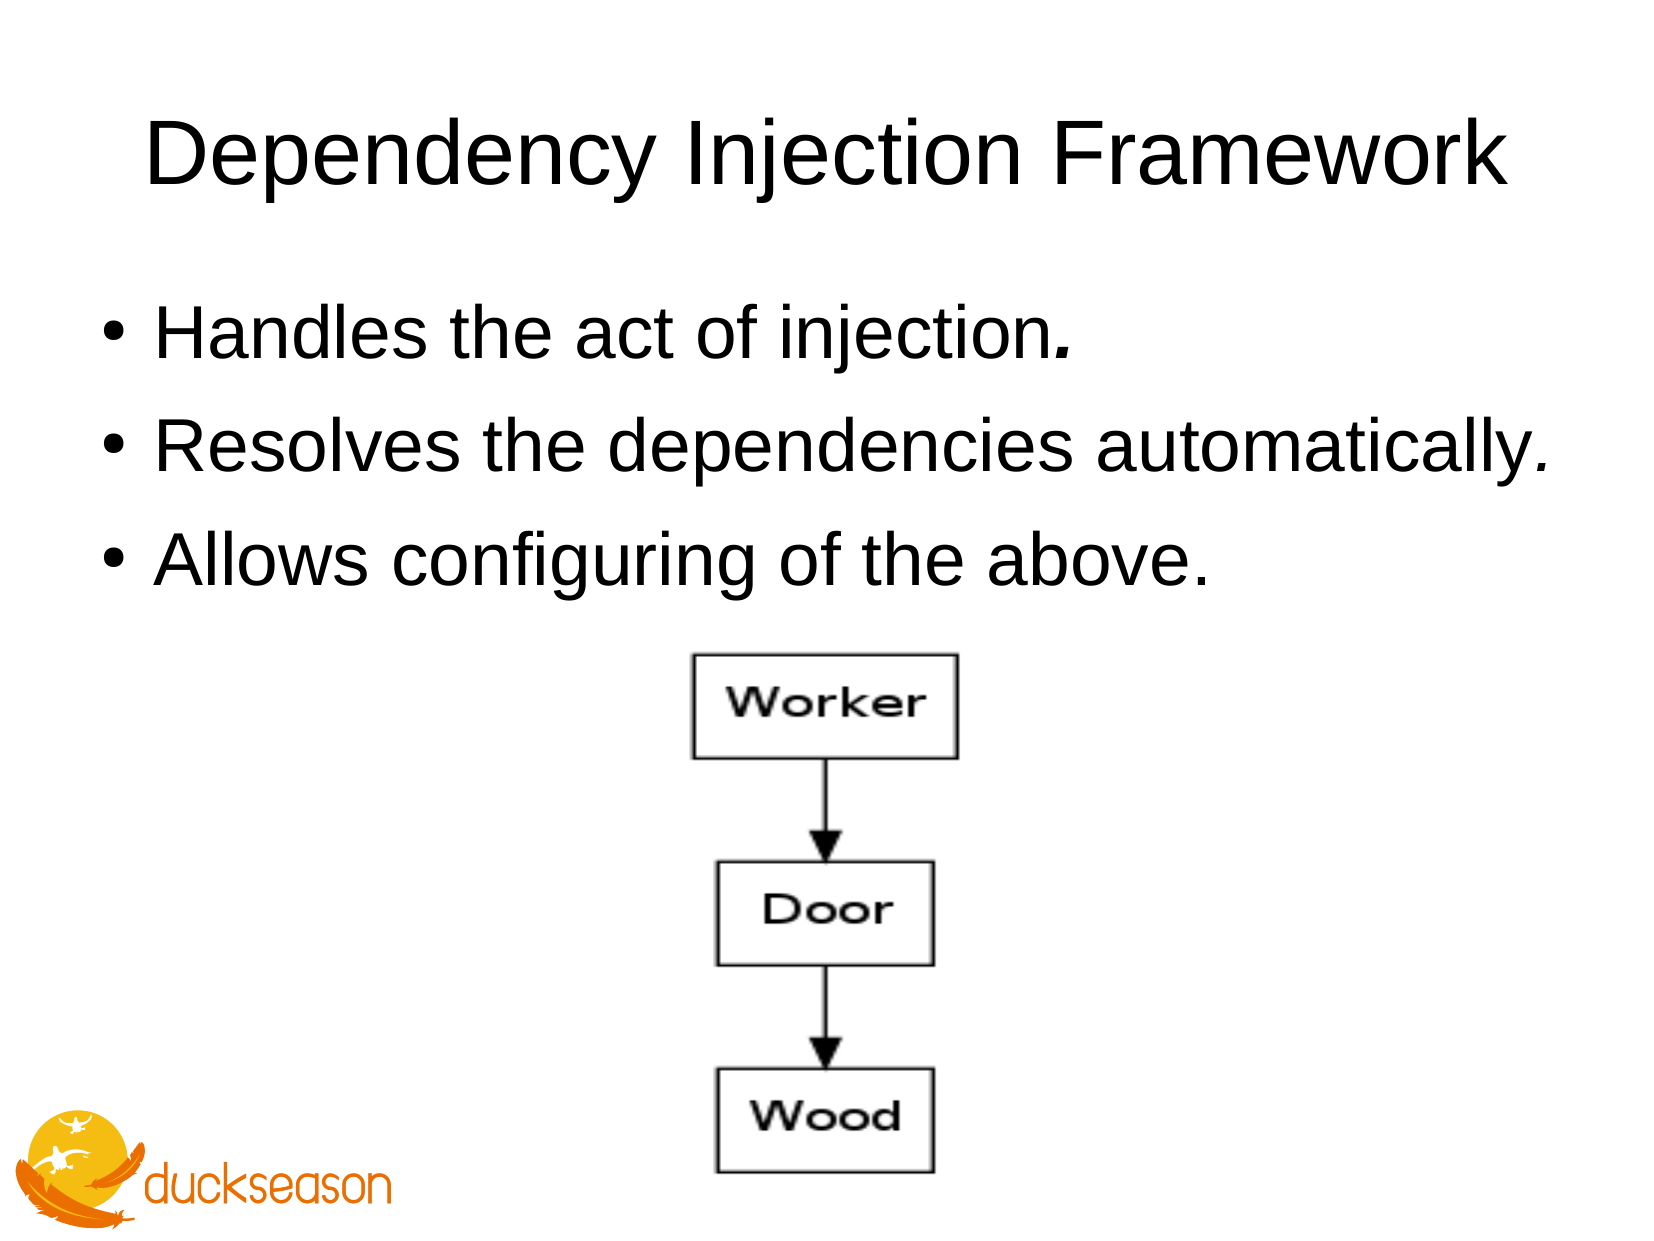

# Dependency Injection Framework
Handles the act of injection.
Resolves the dependencies automatically.
Allows configuring of the above.